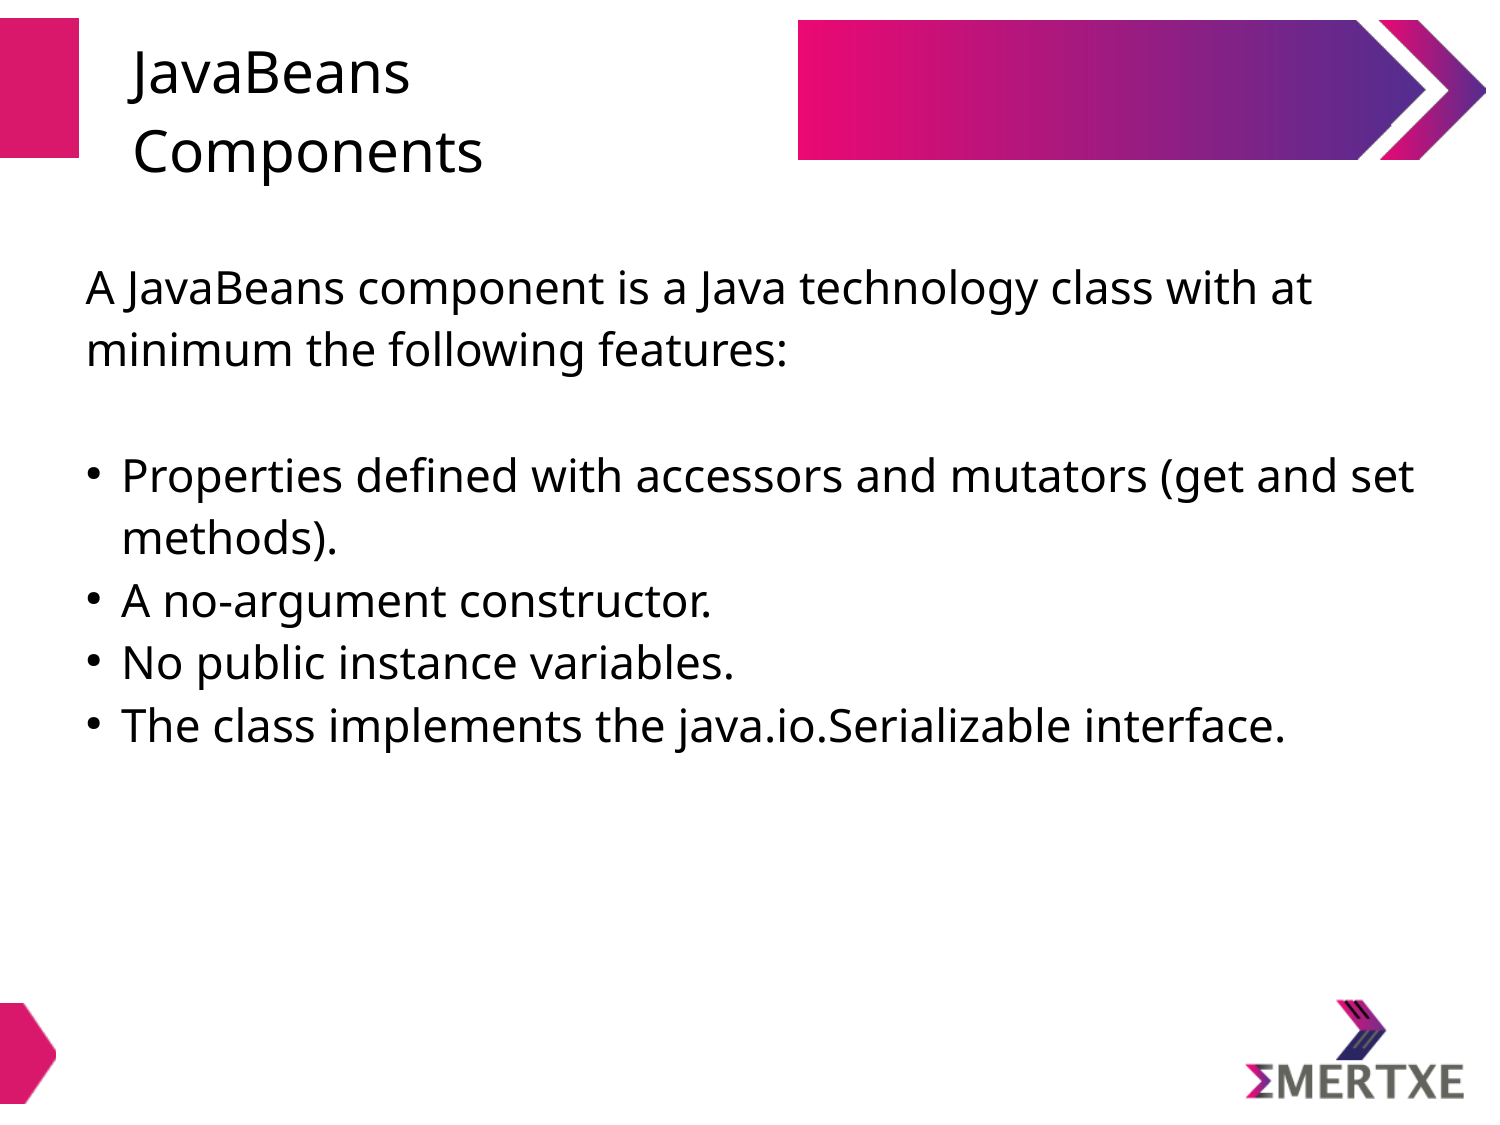

JavaBeans Components
A JavaBeans component is a Java technology class with at minimum the following features:
Properties defined with accessors and mutators (get and set methods).
A no-argument constructor.
No public instance variables.
The class implements the java.io.Serializable interface.